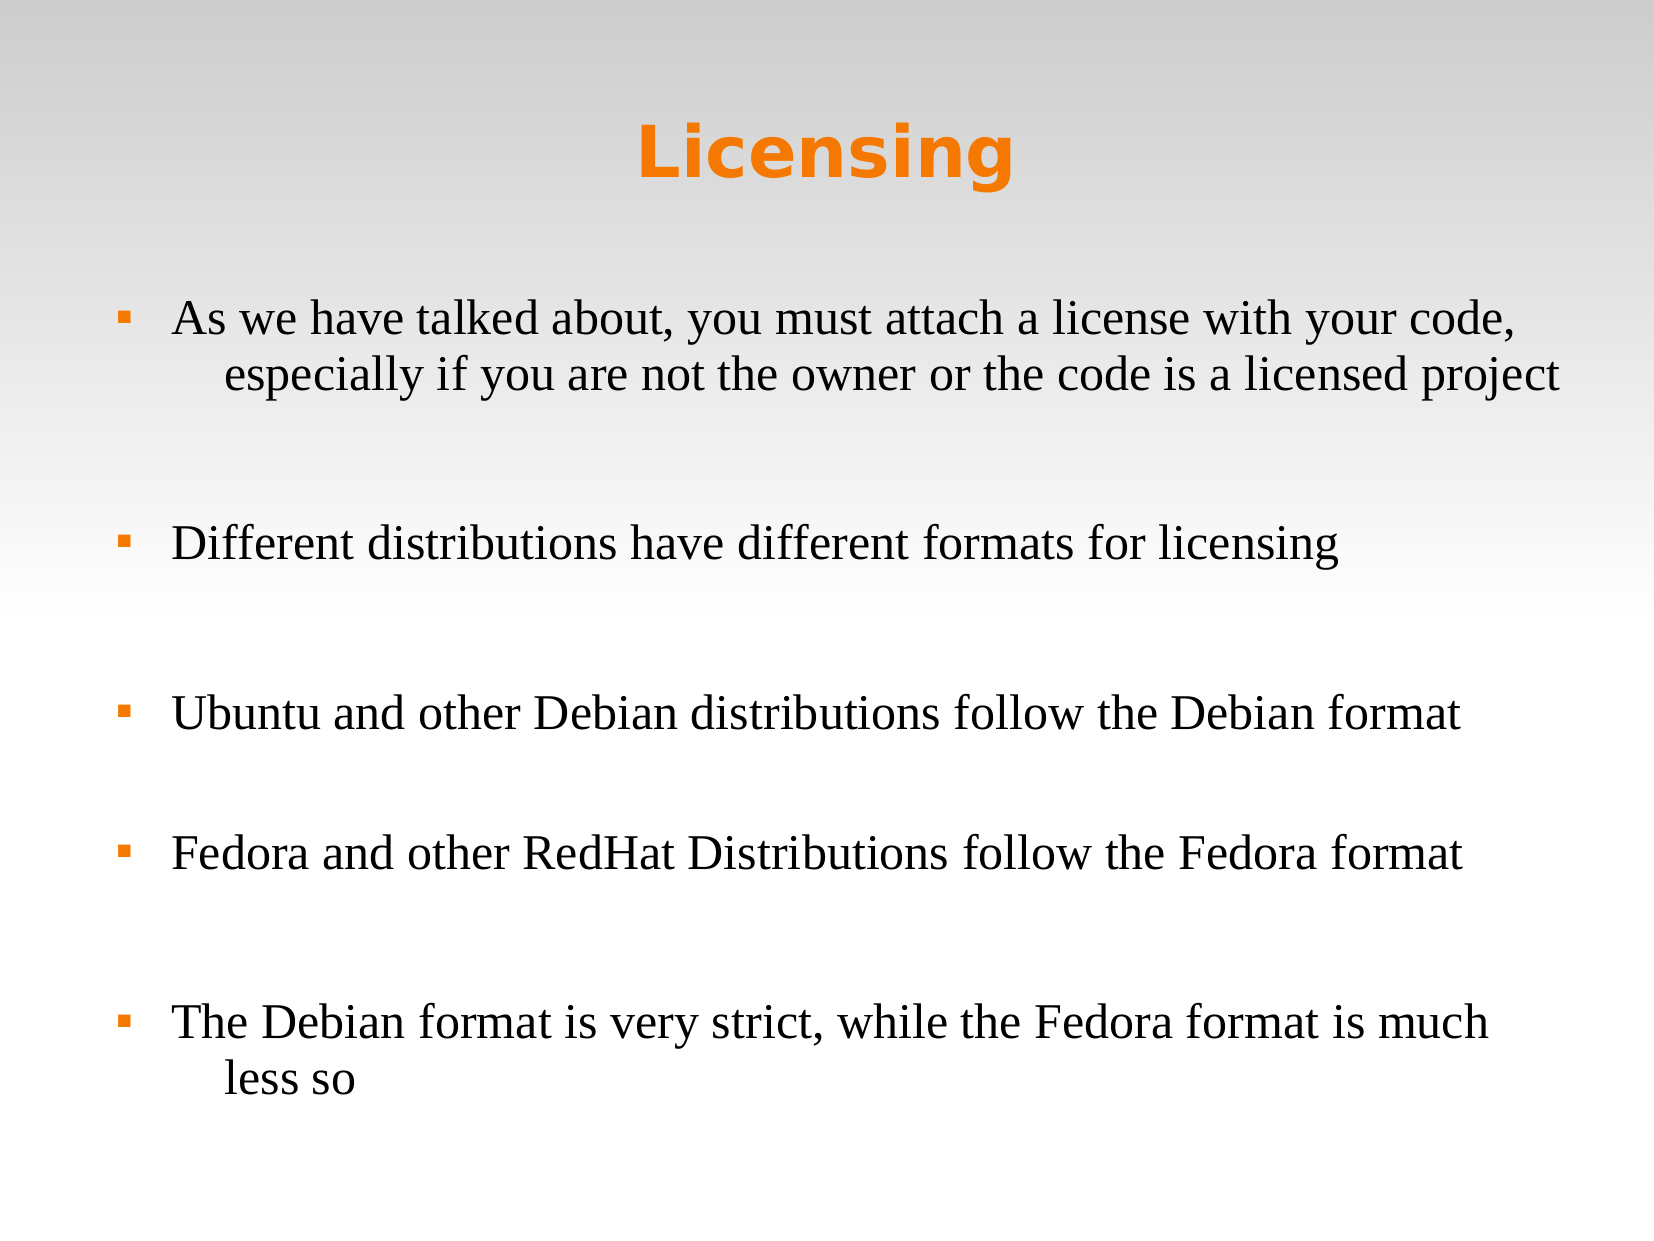

# Licensing
As we have talked about, you must attach a license with your code, especially if you are not the owner or the code is a licensed project
Different distributions have different formats for licensing
Ubuntu and other Debian distributions follow the Debian format
Fedora and other RedHat Distributions follow the Fedora format
The Debian format is very strict, while the Fedora format is much less so